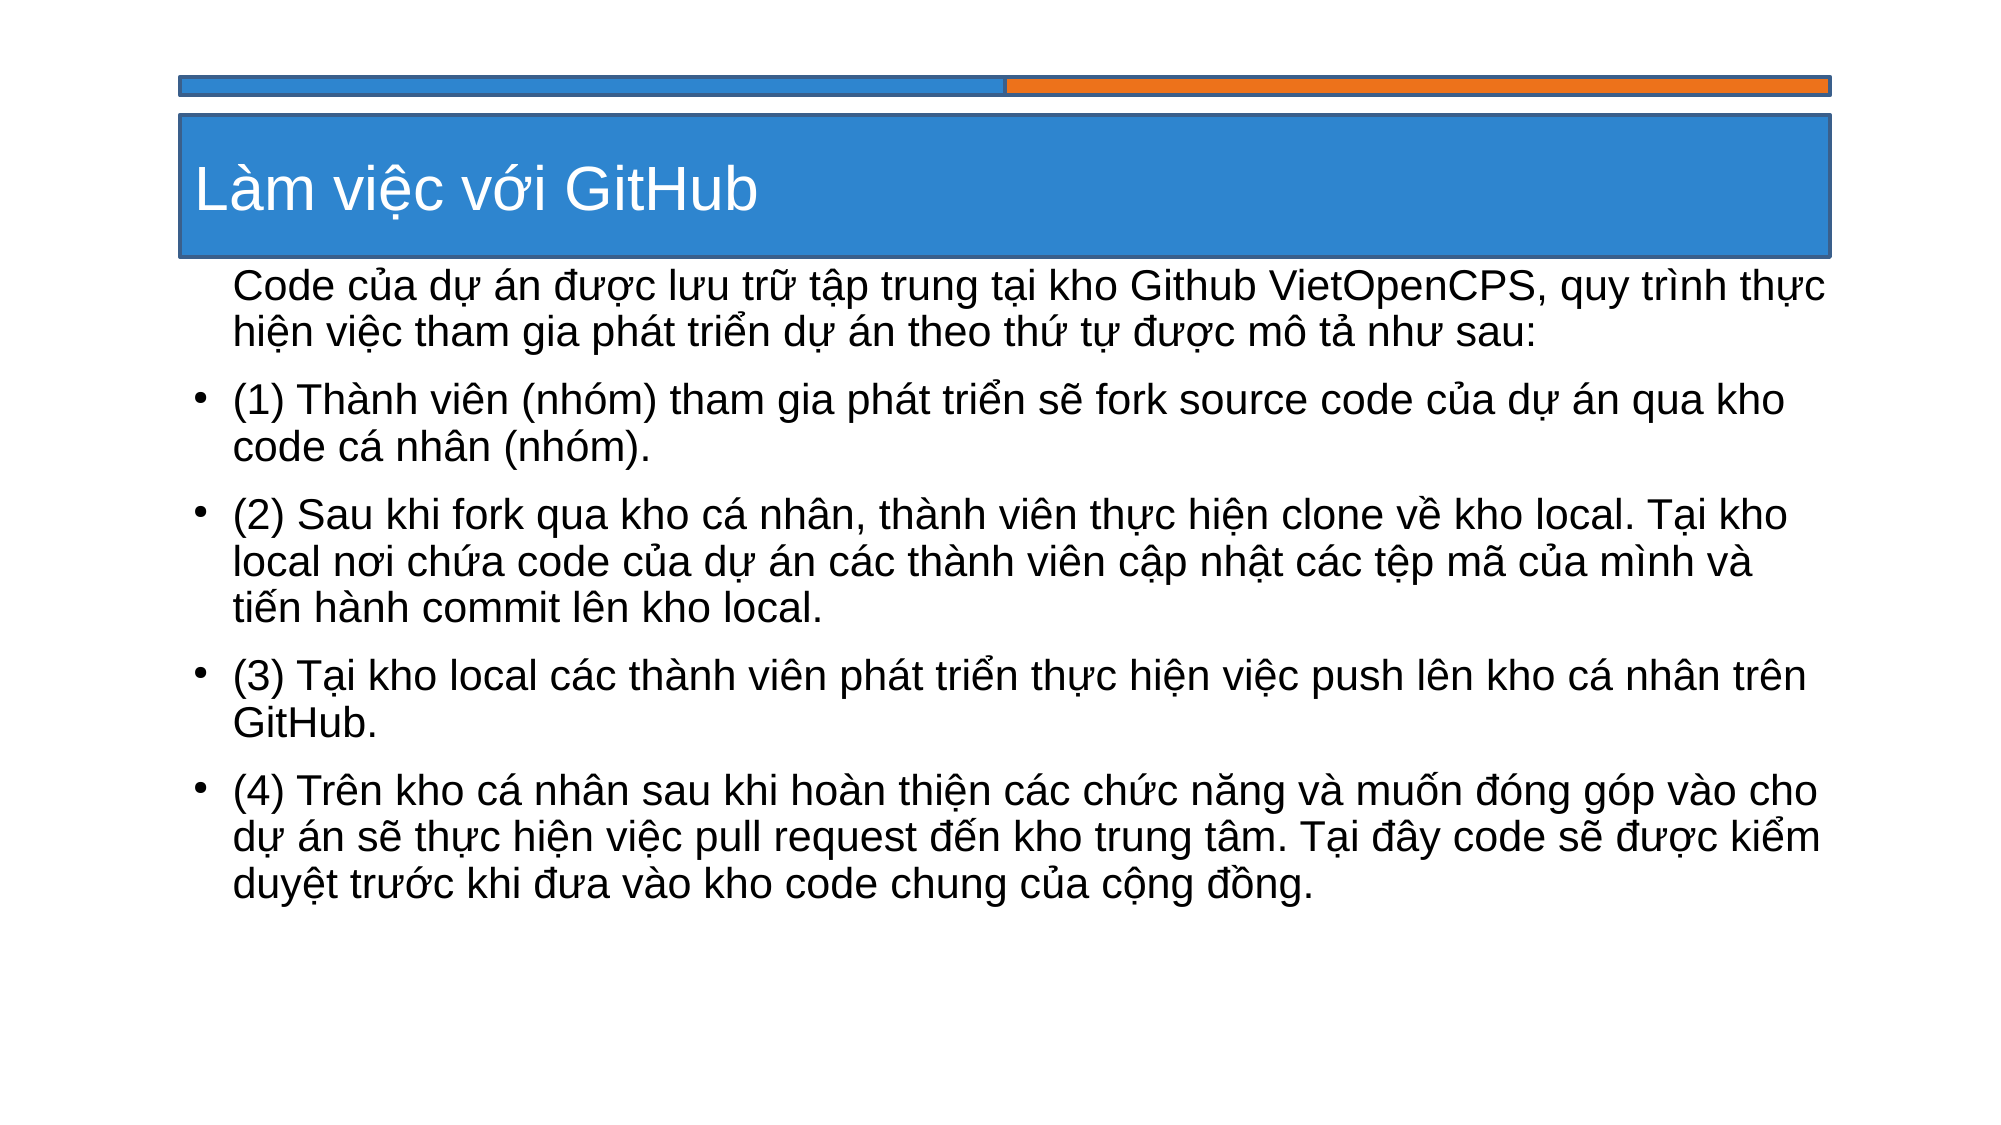

Làm việc với GitHub
# Code của dự án được lưu trữ tập trung tại kho Github VietOpenCPS, quy trình thực hiện việc tham gia phát triển dự án theo thứ tự được mô tả như sau:
(1) Thành viên (nhóm) tham gia phát triển sẽ fork source code của dự án qua kho code cá nhân (nhóm).
(2) Sau khi fork qua kho cá nhân, thành viên thực hiện clone về kho local. Tại kho local nơi chứa code của dự án các thành viên cập nhật các tệp mã của mình và tiến hành commit lên kho local.
(3) Tại kho local các thành viên phát triển thực hiện việc push lên kho cá nhân trên GitHub.
(4) Trên kho cá nhân sau khi hoàn thiện các chức năng và muốn đóng góp vào cho dự án sẽ thực hiện việc pull request đến kho trung tâm. Tại đây code sẽ được kiểm duyệt trước khi đưa vào kho code chung của cộng đồng.